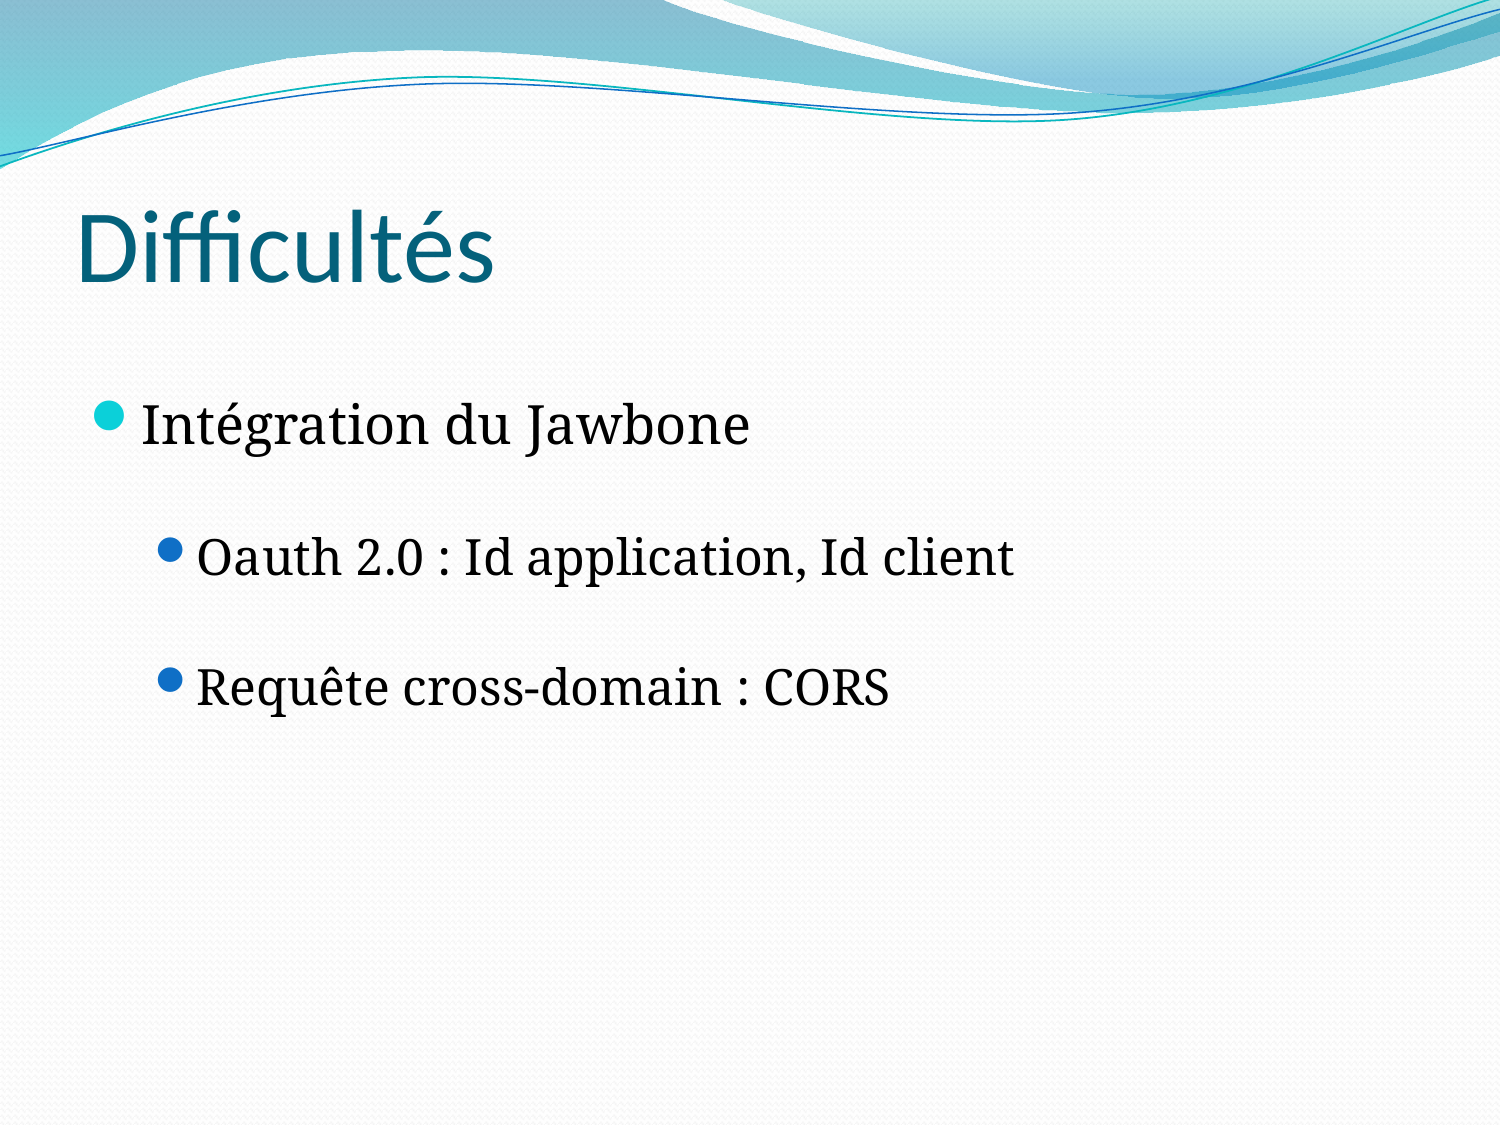

# Difficultés
Intégration du Jawbone
Oauth 2.0 : Id application, Id client
Requête cross-domain : CORS